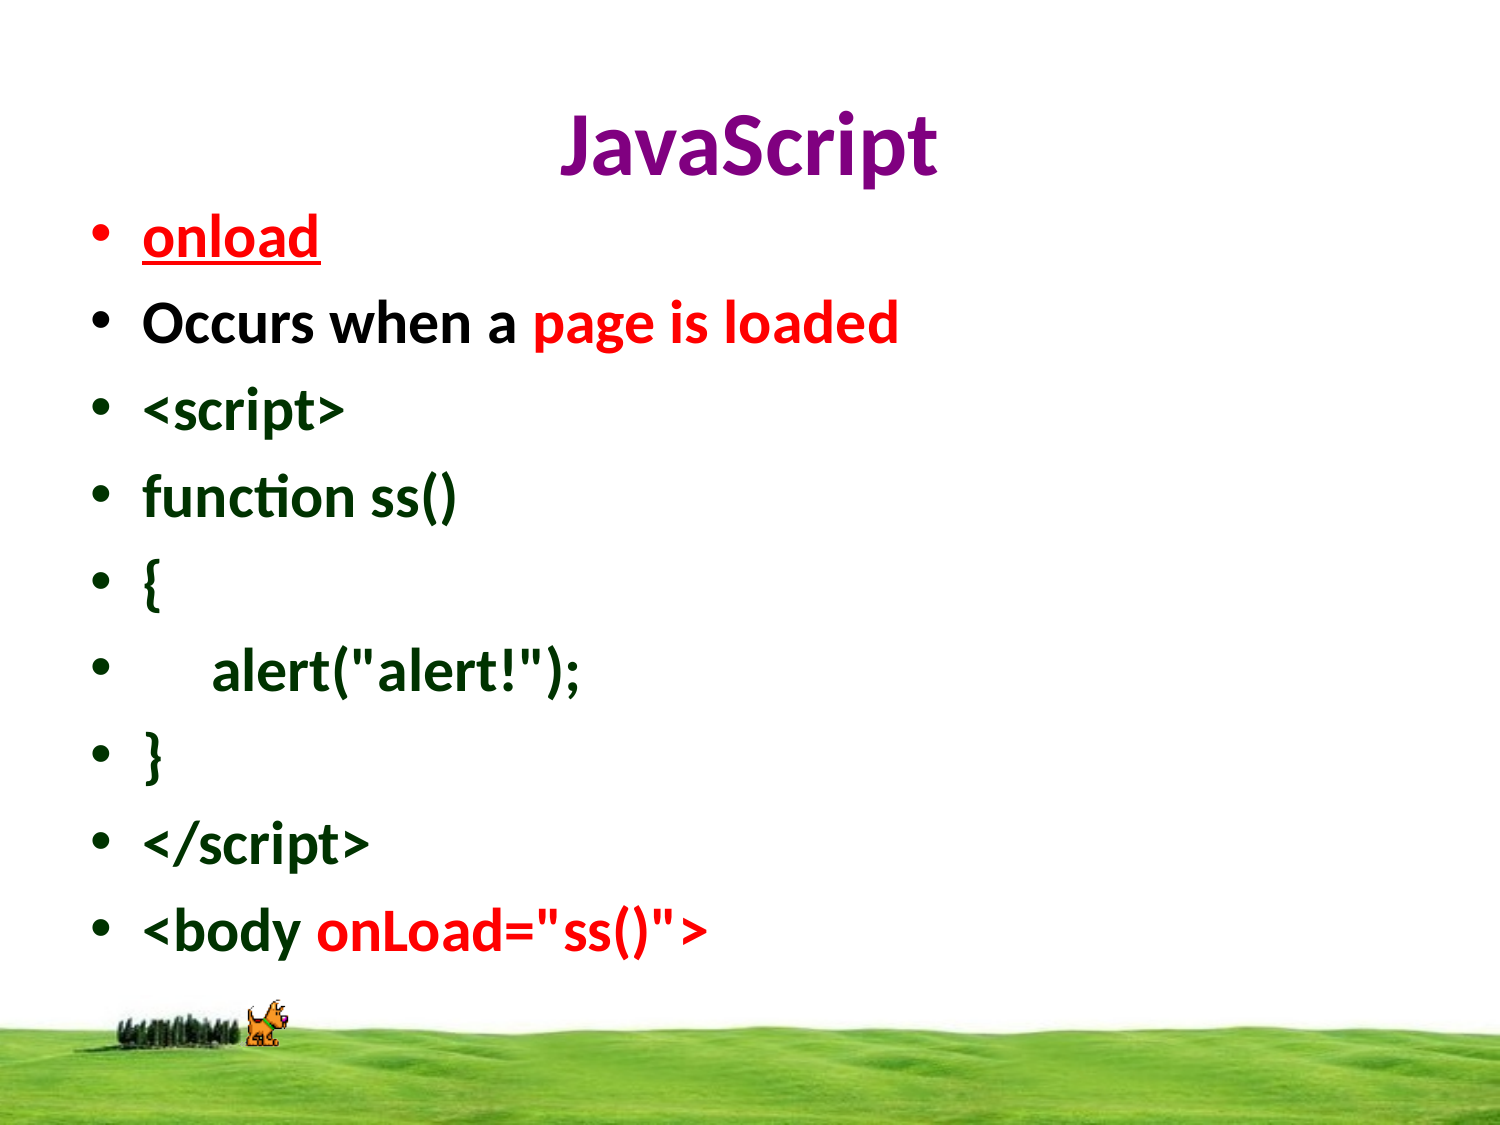

# JavaScript
onload
Occurs when a page is loaded
<script>
function ss()
{
	alert("alert!");
}
</script>
<body onLoad="ss()">